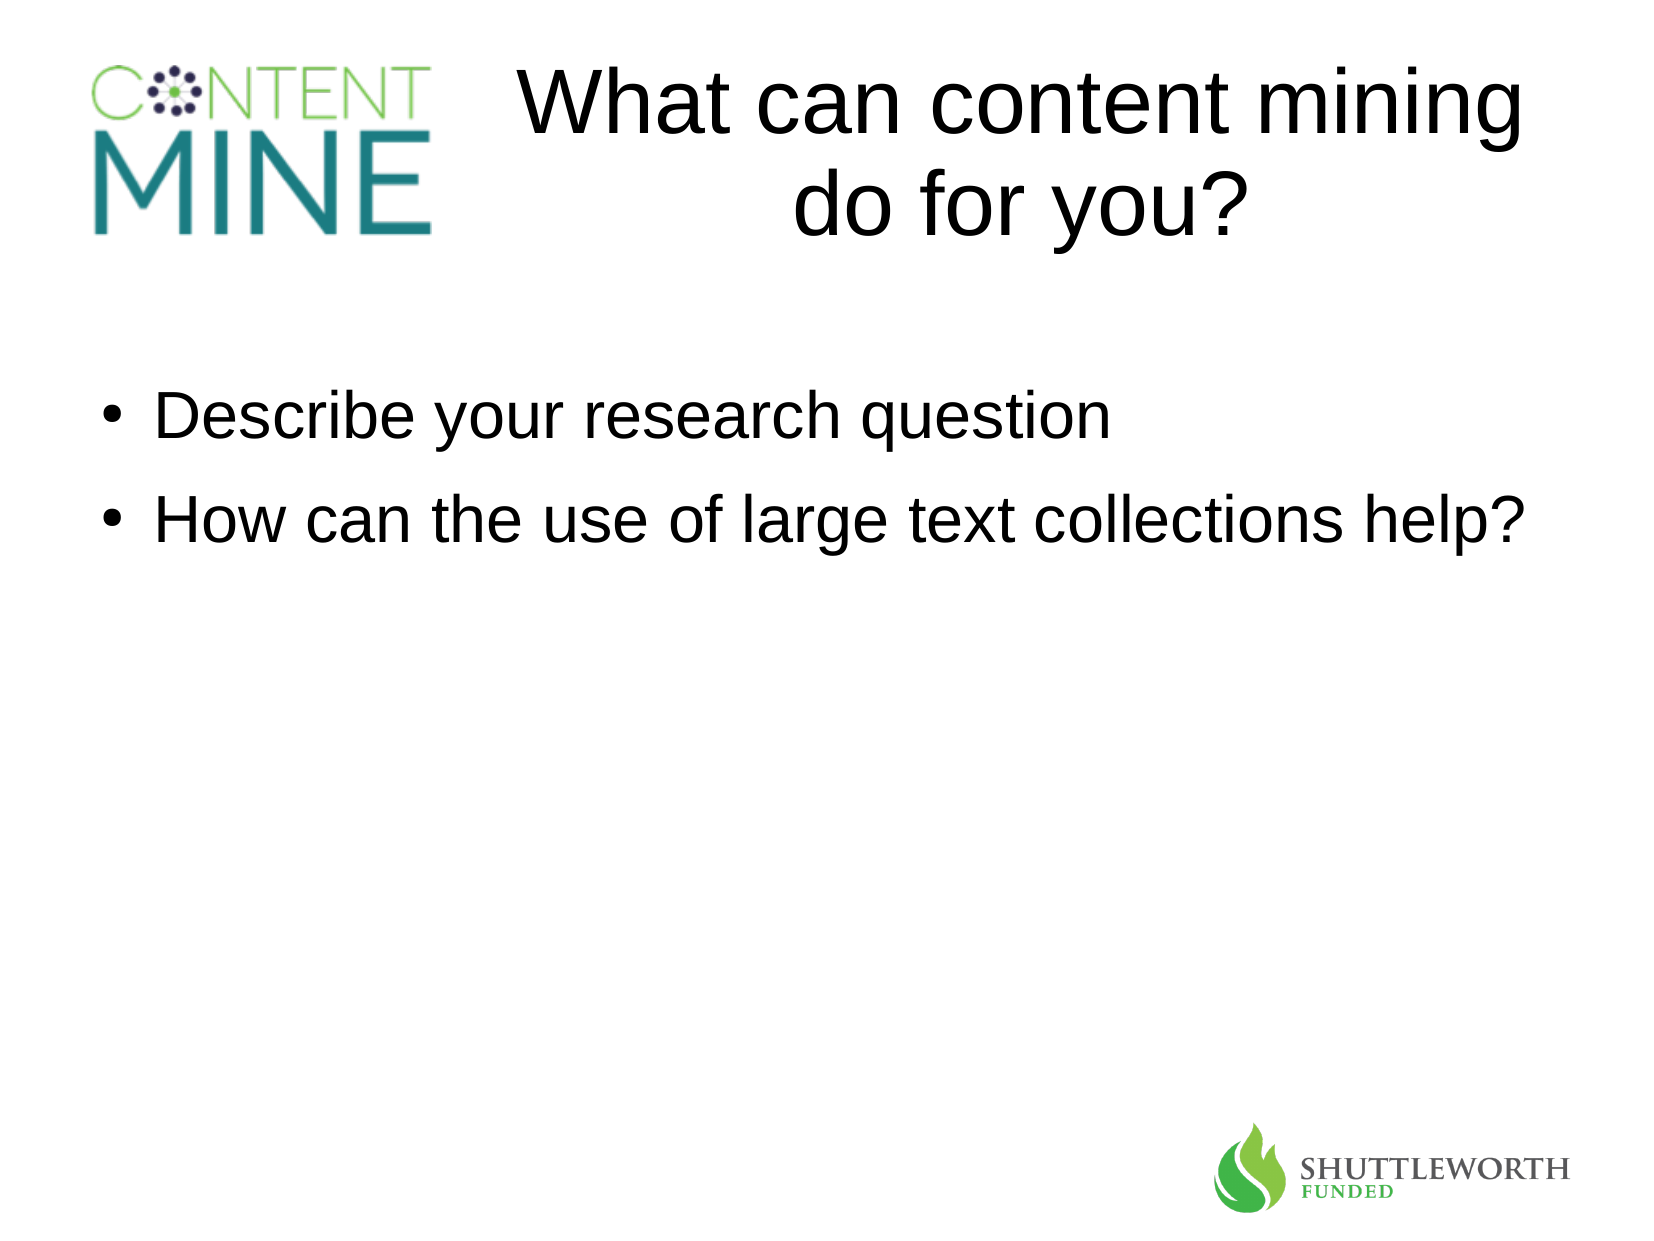

# What can content mining do for you?
Describe your research question
How can the use of large text collections help?